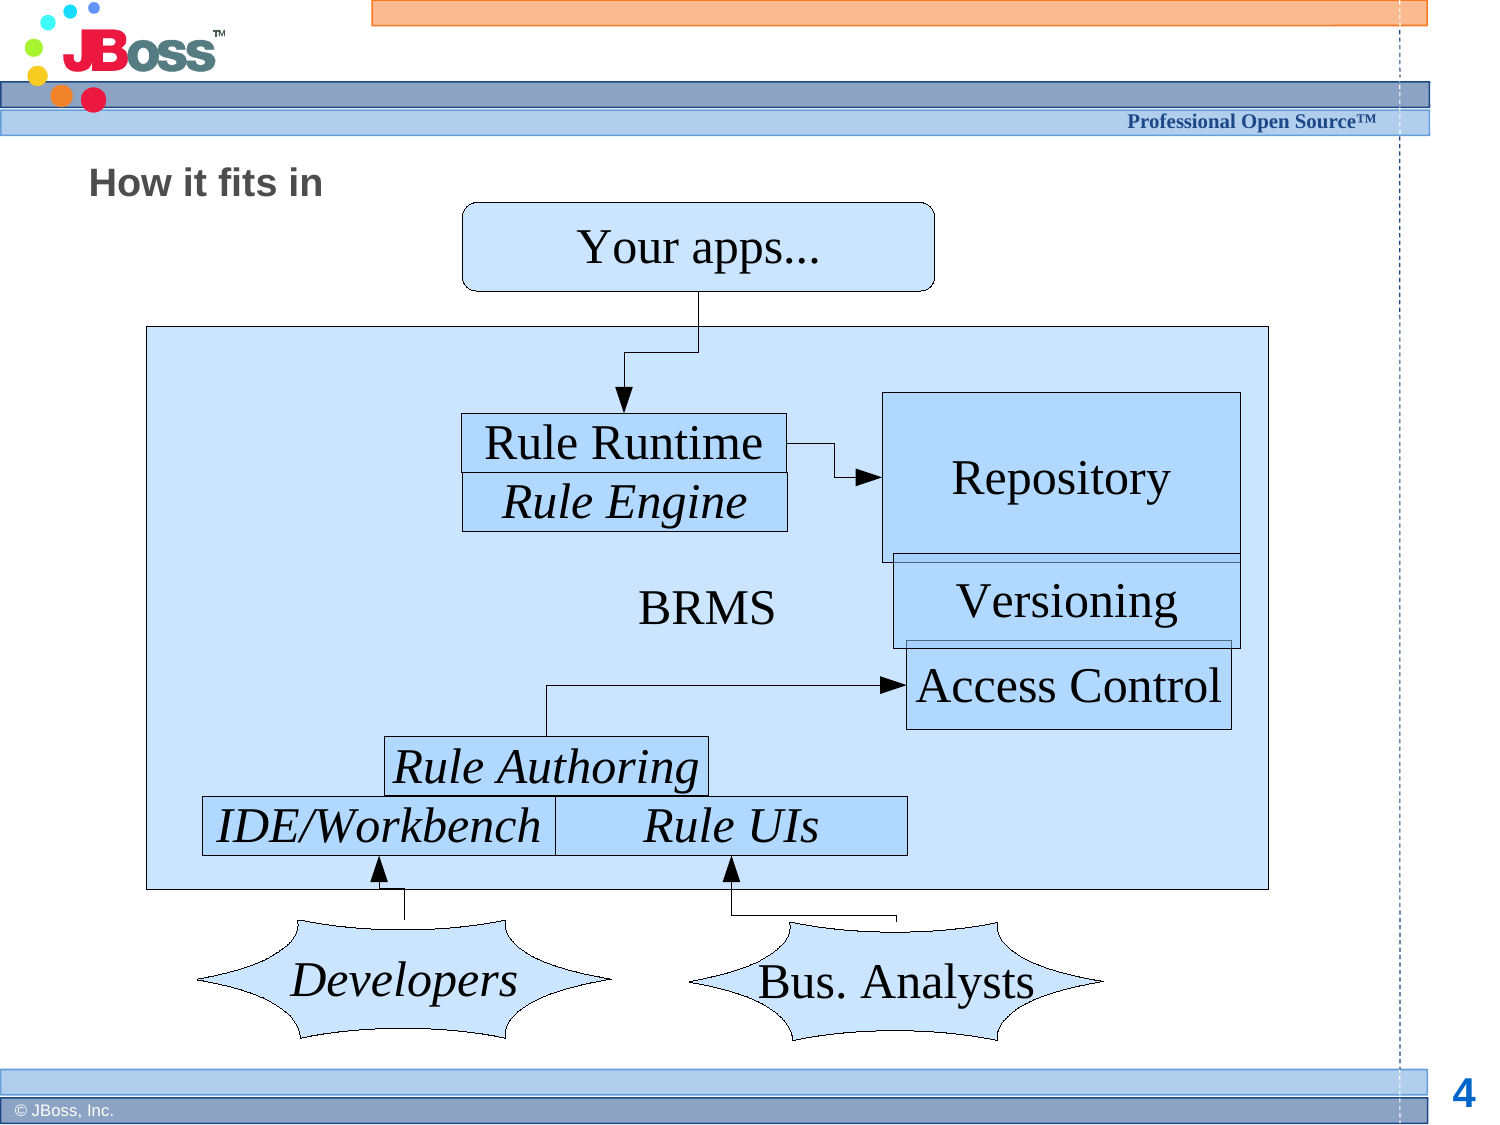

# How it fits in
Your apps...
BRMS
Repository
Rule Runtime
Rule Engine
Versioning
Access Control
Rule Authoring
Rule UIs
IDE/Workbench
Developers
Bus. Analysts